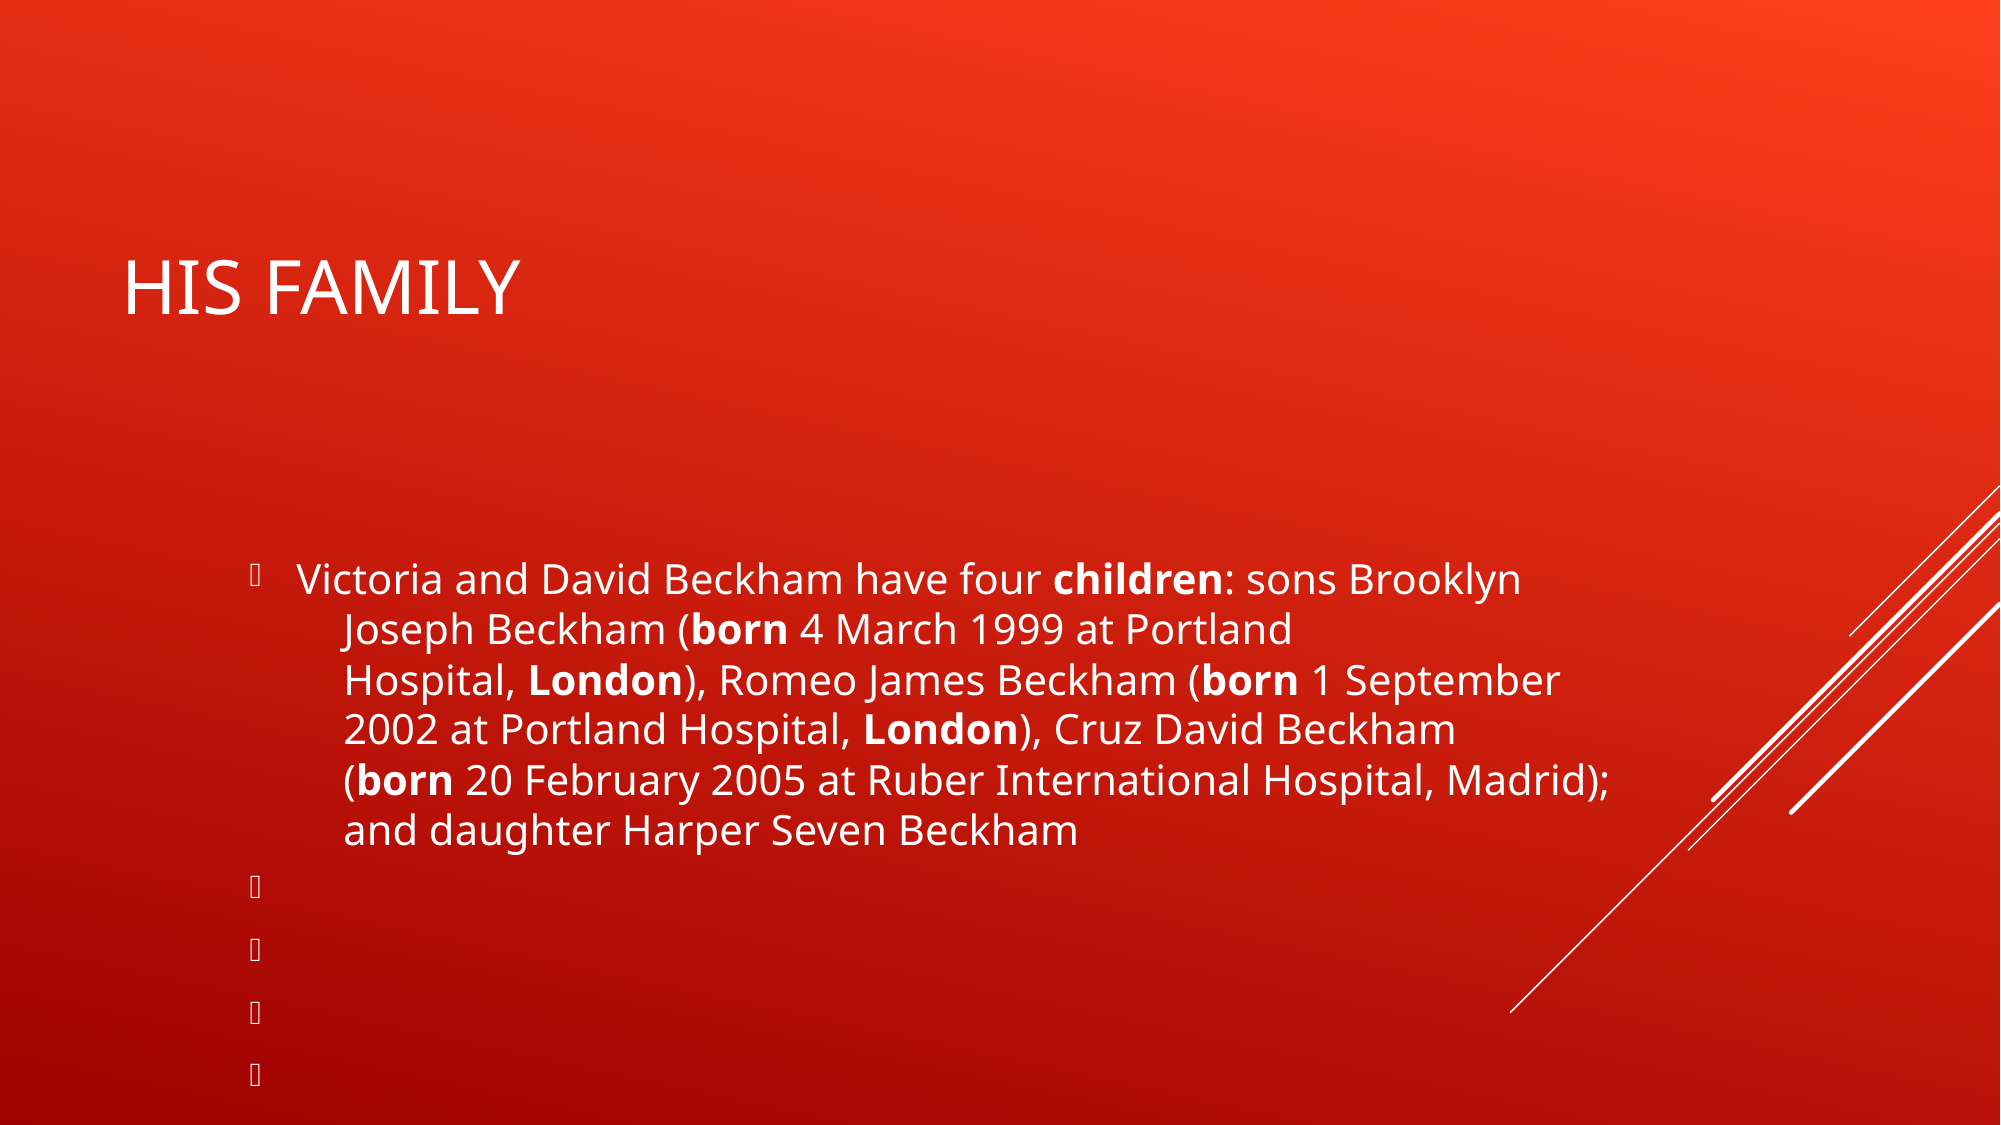

# His family
Victoria and David Beckham have four children: sons Brooklyn Joseph Beckham (born 4 March 1999 at Portland Hospital, London), Romeo James Beckham (born 1 September 2002 at Portland Hospital, London), Cruz David Beckham (born 20 February 2005 at Ruber International Hospital, Madrid); and daughter Harper Seven Beckham